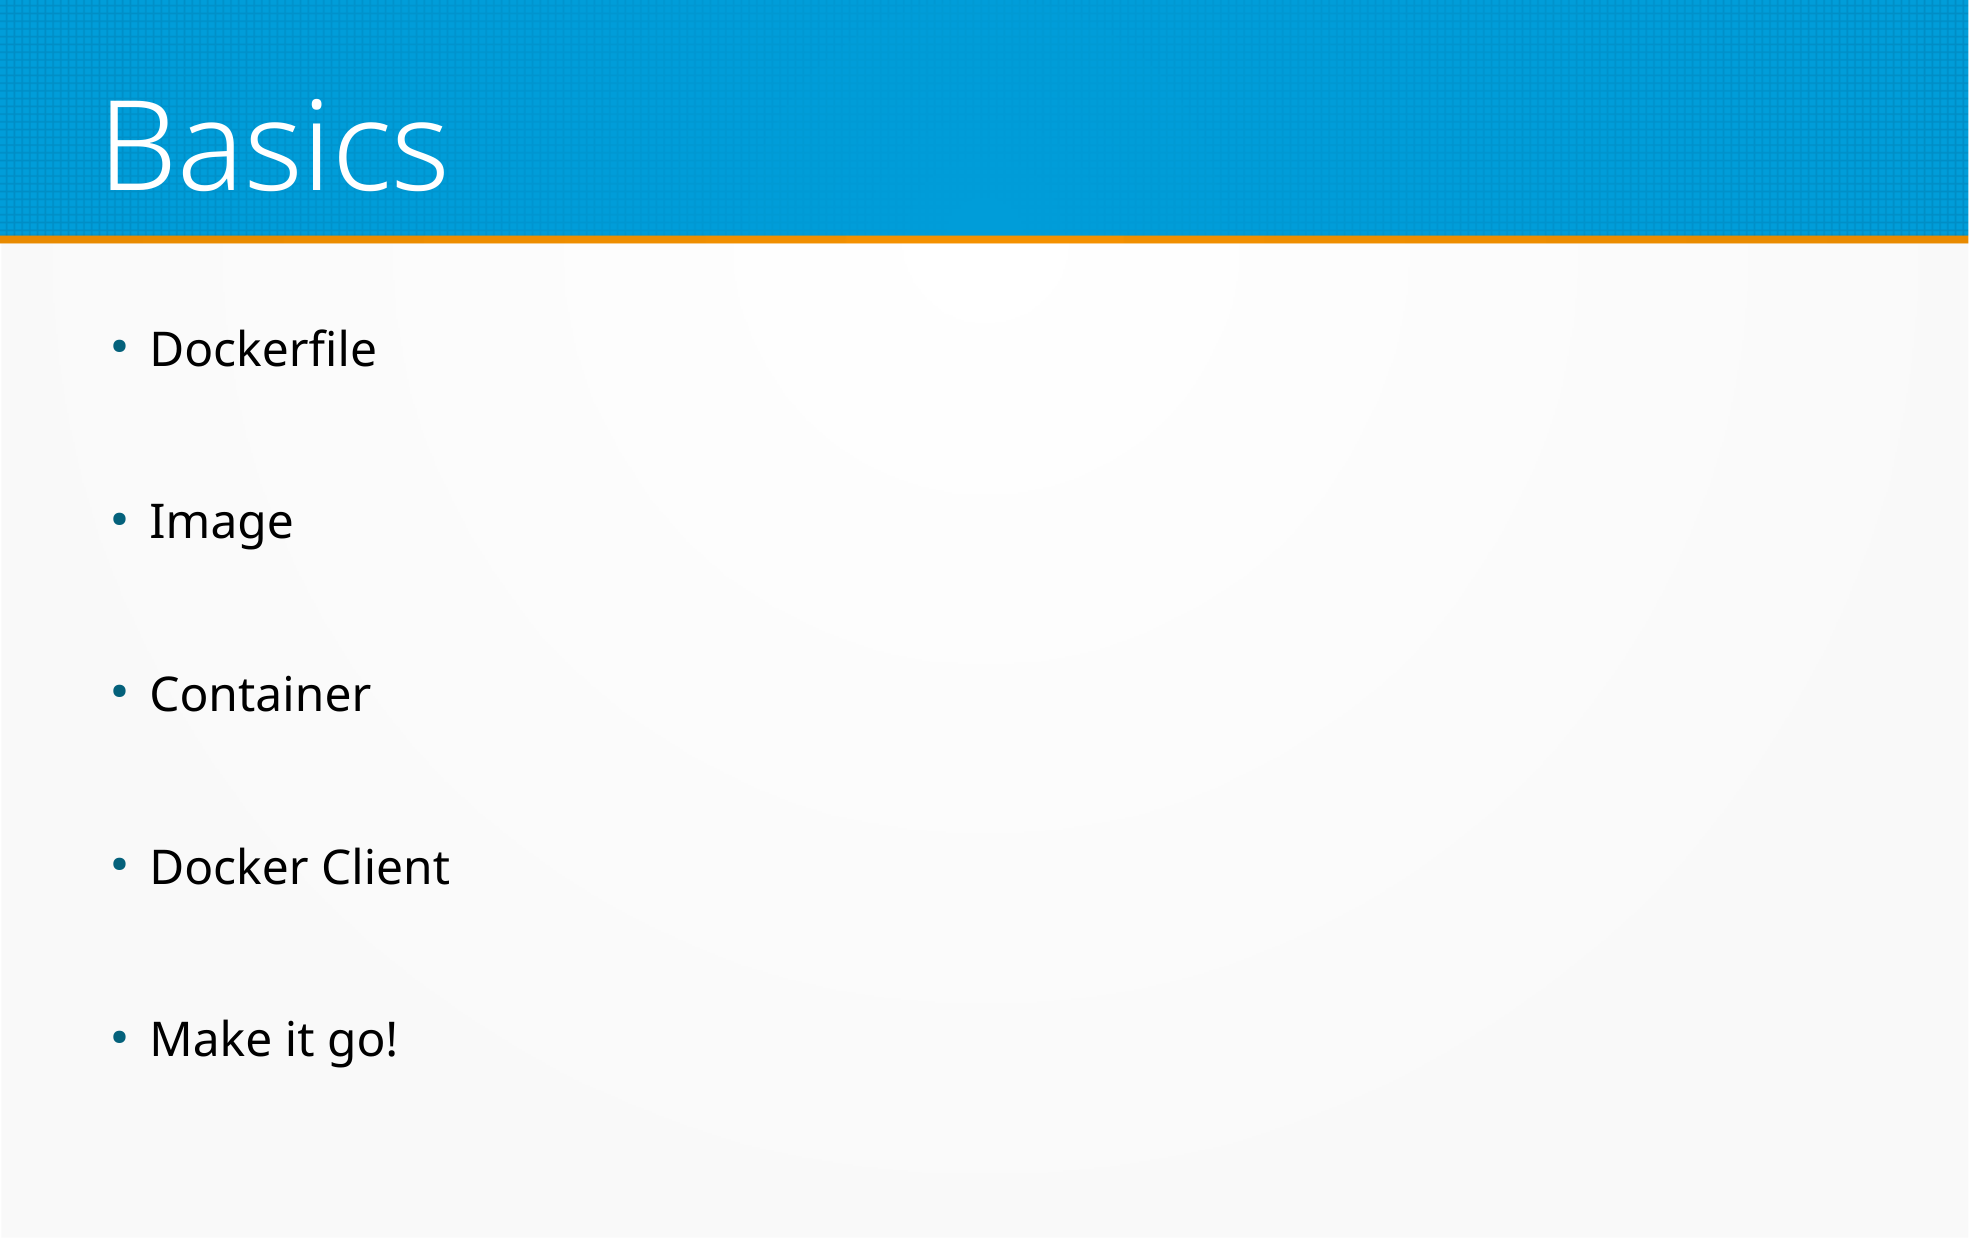

# Basics
Dockerfile
Image
Container
Docker Client
Make it go!